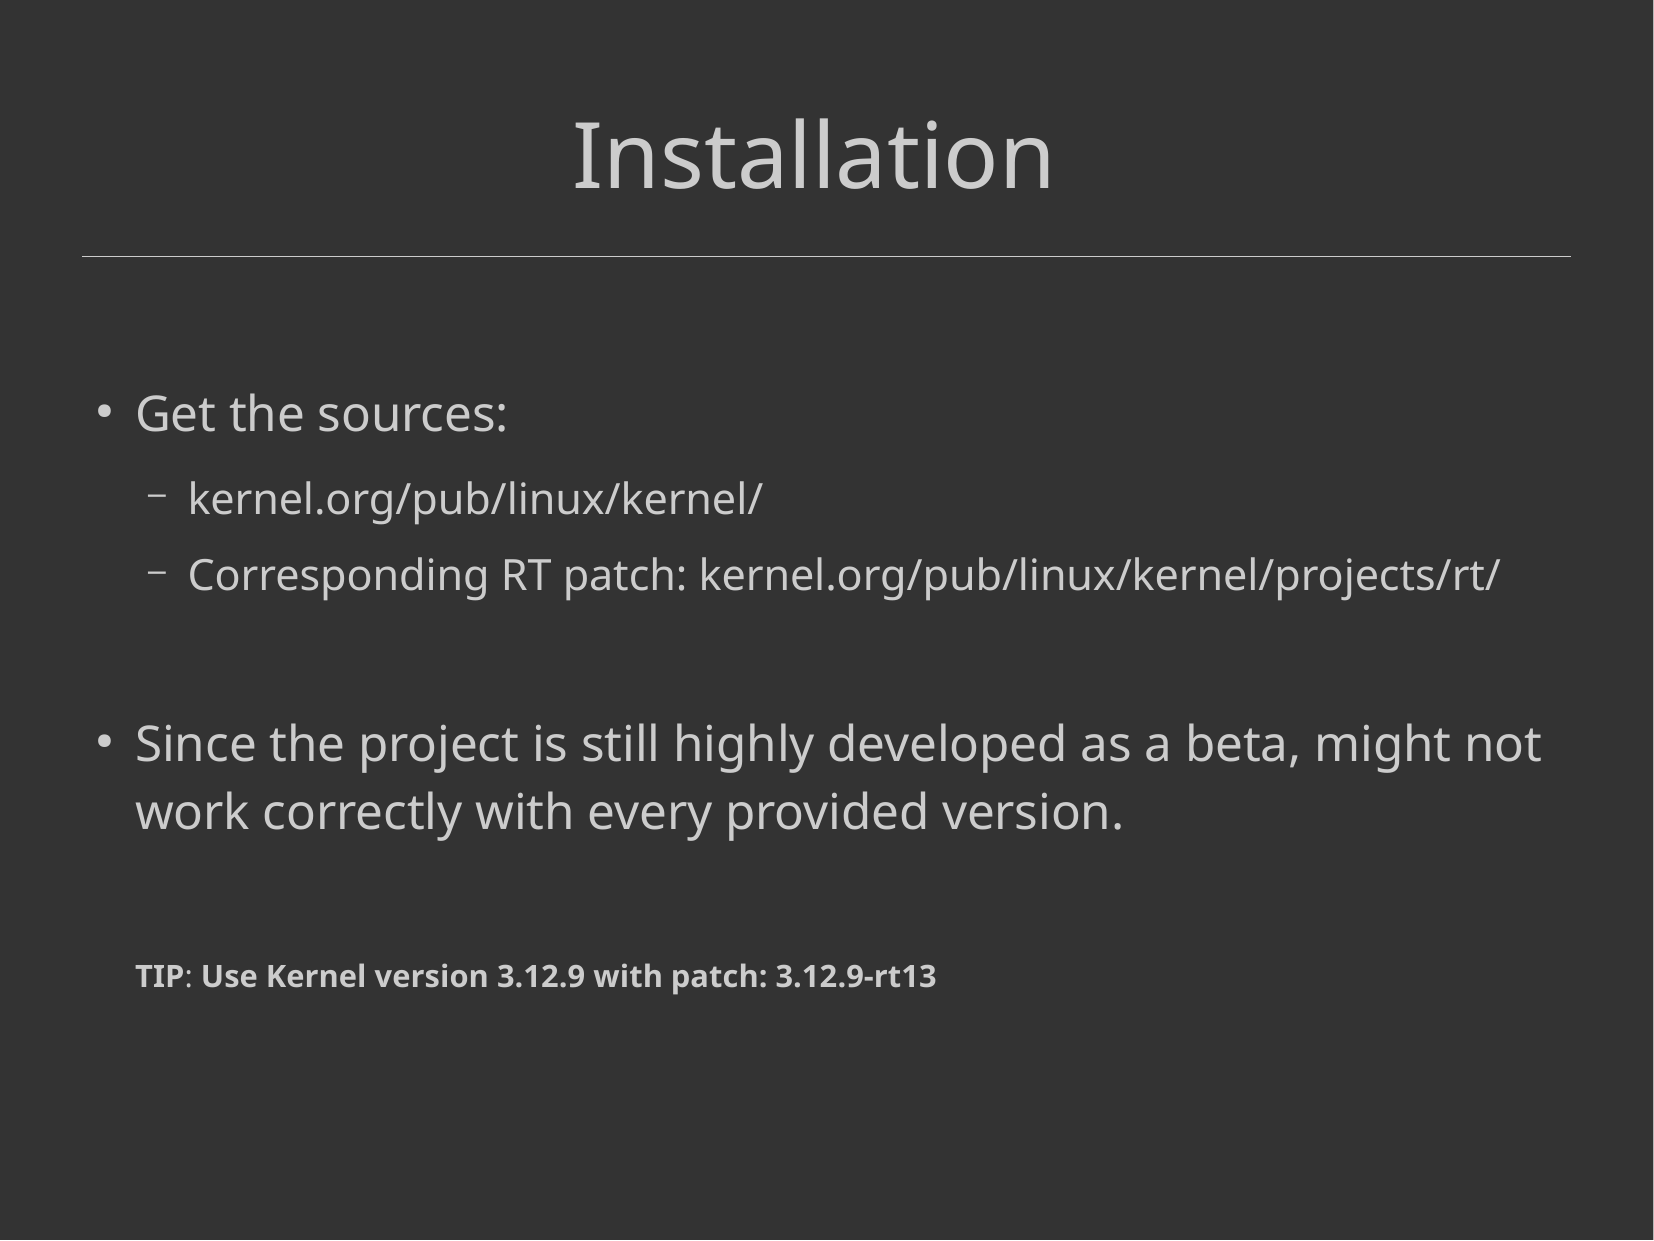

# Installation
Get the sources:
kernel.org/pub/linux/kernel/
Corresponding RT patch: kernel.org/pub/linux/kernel/projects/rt/
Since the project is still highly developed as a beta, might not work correctly with every provided version.
TIP: Use Kernel version 3.12.9 with patch: 3.12.9-rt13